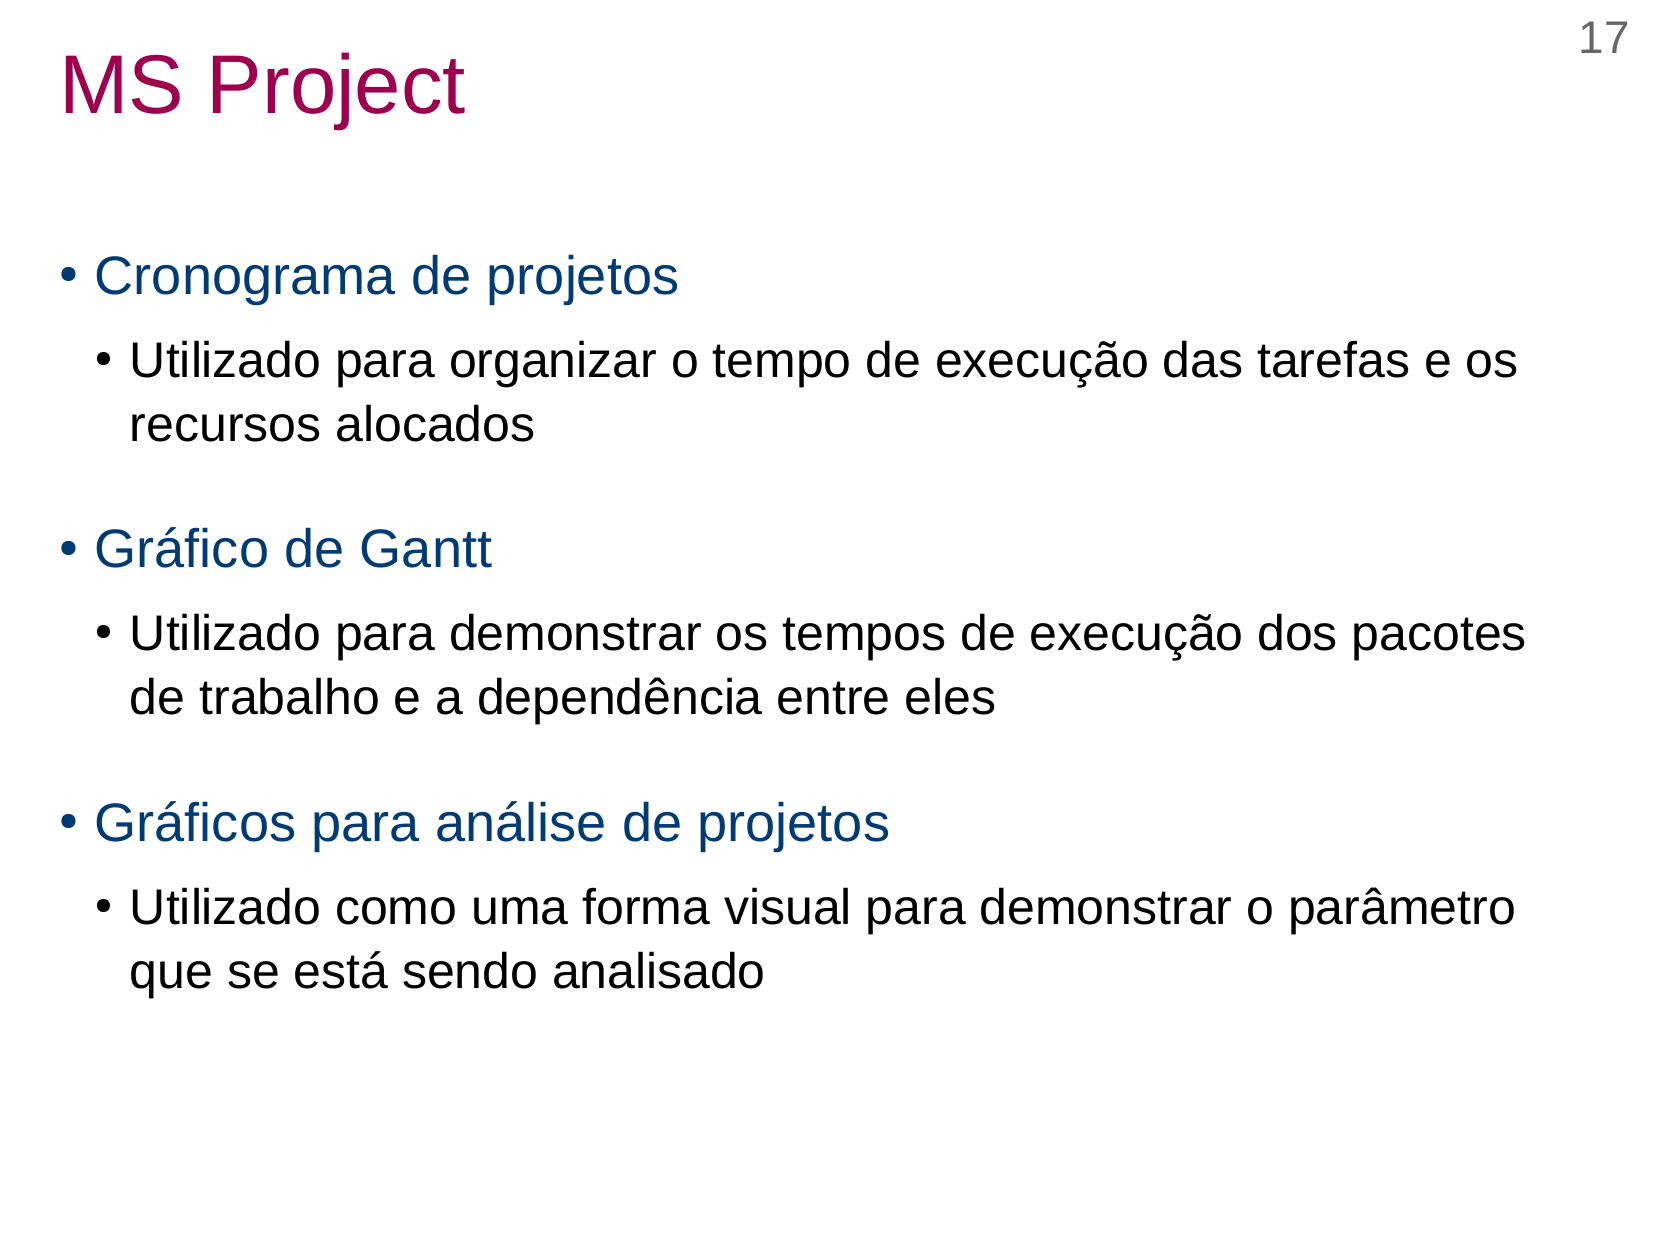

17
# MS Project
Cronograma de projetos
Utilizado para organizar o tempo de execução das tarefas e os recursos alocados
Gráfico de Gantt
Utilizado para demonstrar os tempos de execução dos pacotes de trabalho e a dependência entre eles
Gráficos para análise de projetos
Utilizado como uma forma visual para demonstrar o parâmetro que se está sendo analisado